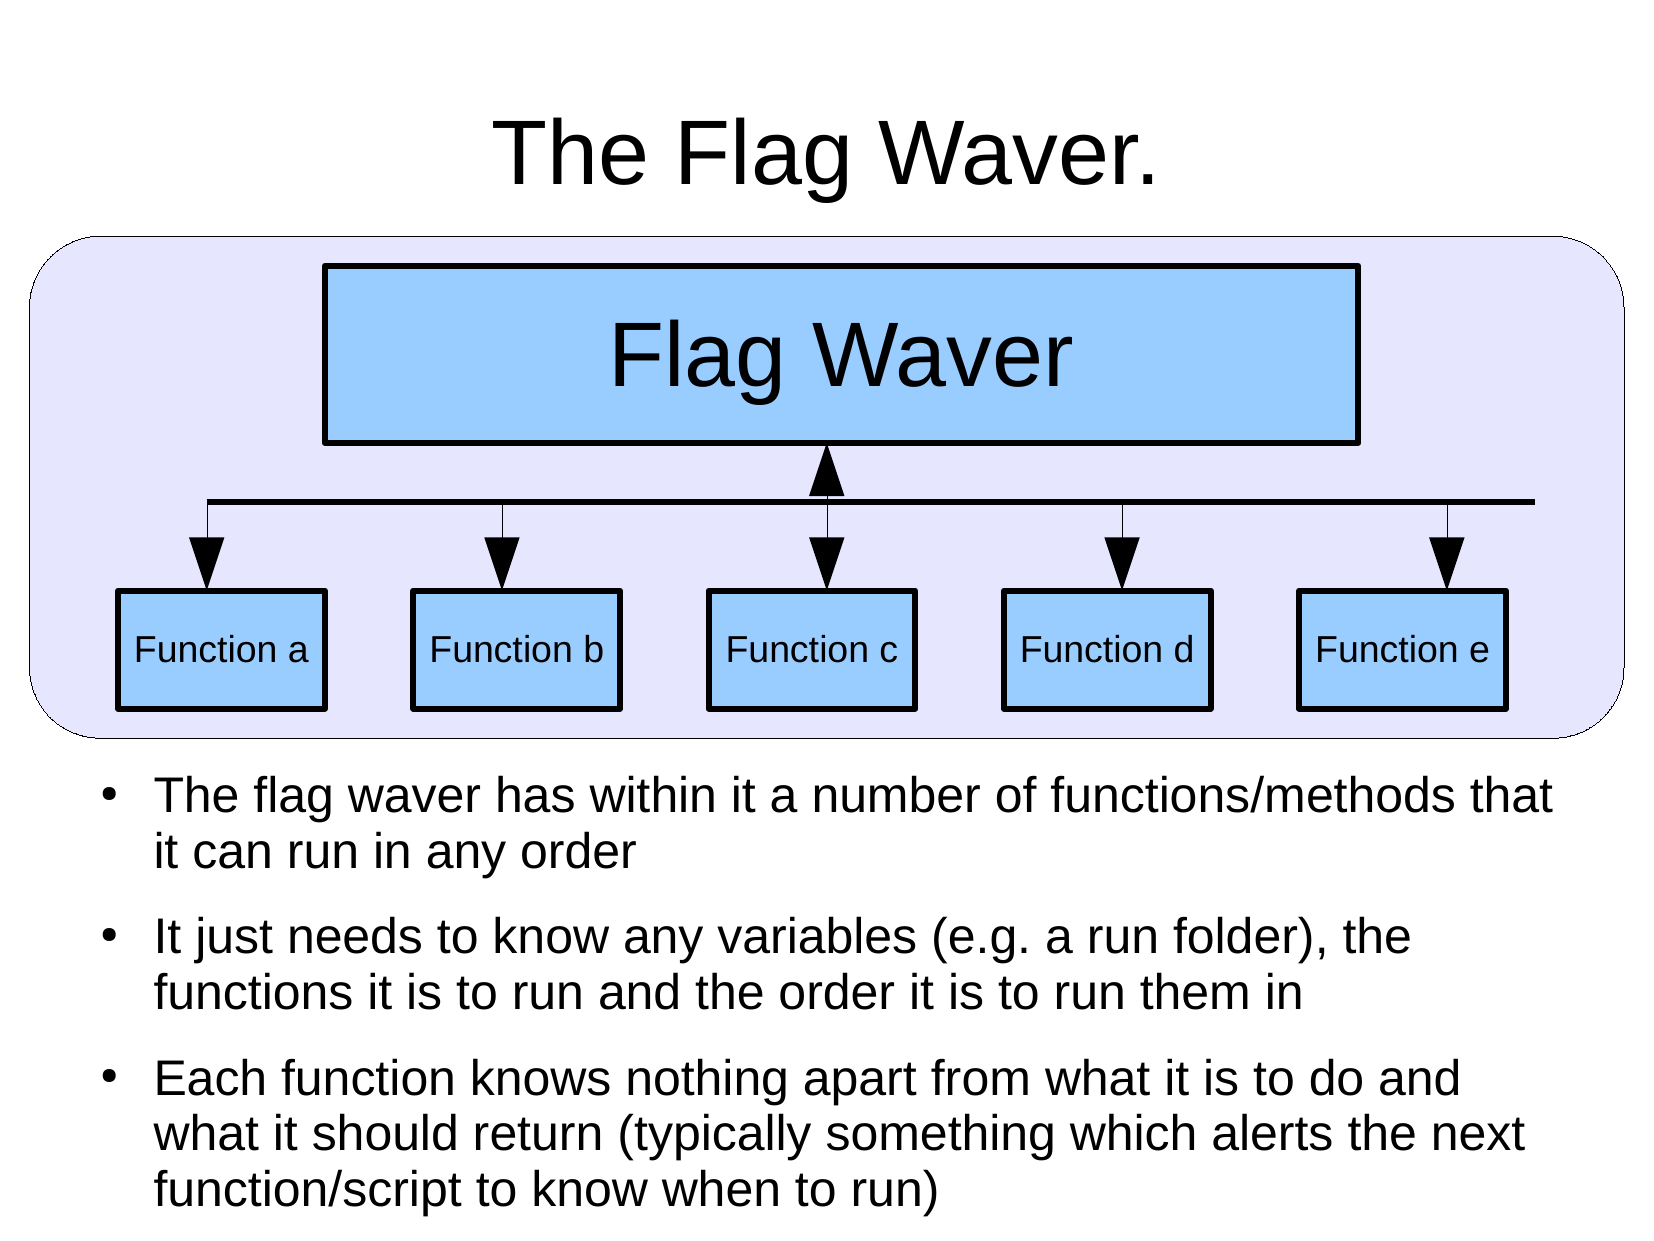

# The Flag Waver.
Flag Waver
Function a
Function b
Function c
Function d
Function e
The flag waver has within it a number of functions/methods that it can run in any order
It just needs to know any variables (e.g. a run folder), the functions it is to run and the order it is to run them in
Each function knows nothing apart from what it is to do and what it should return (typically something which alerts the next function/script to know when to run)